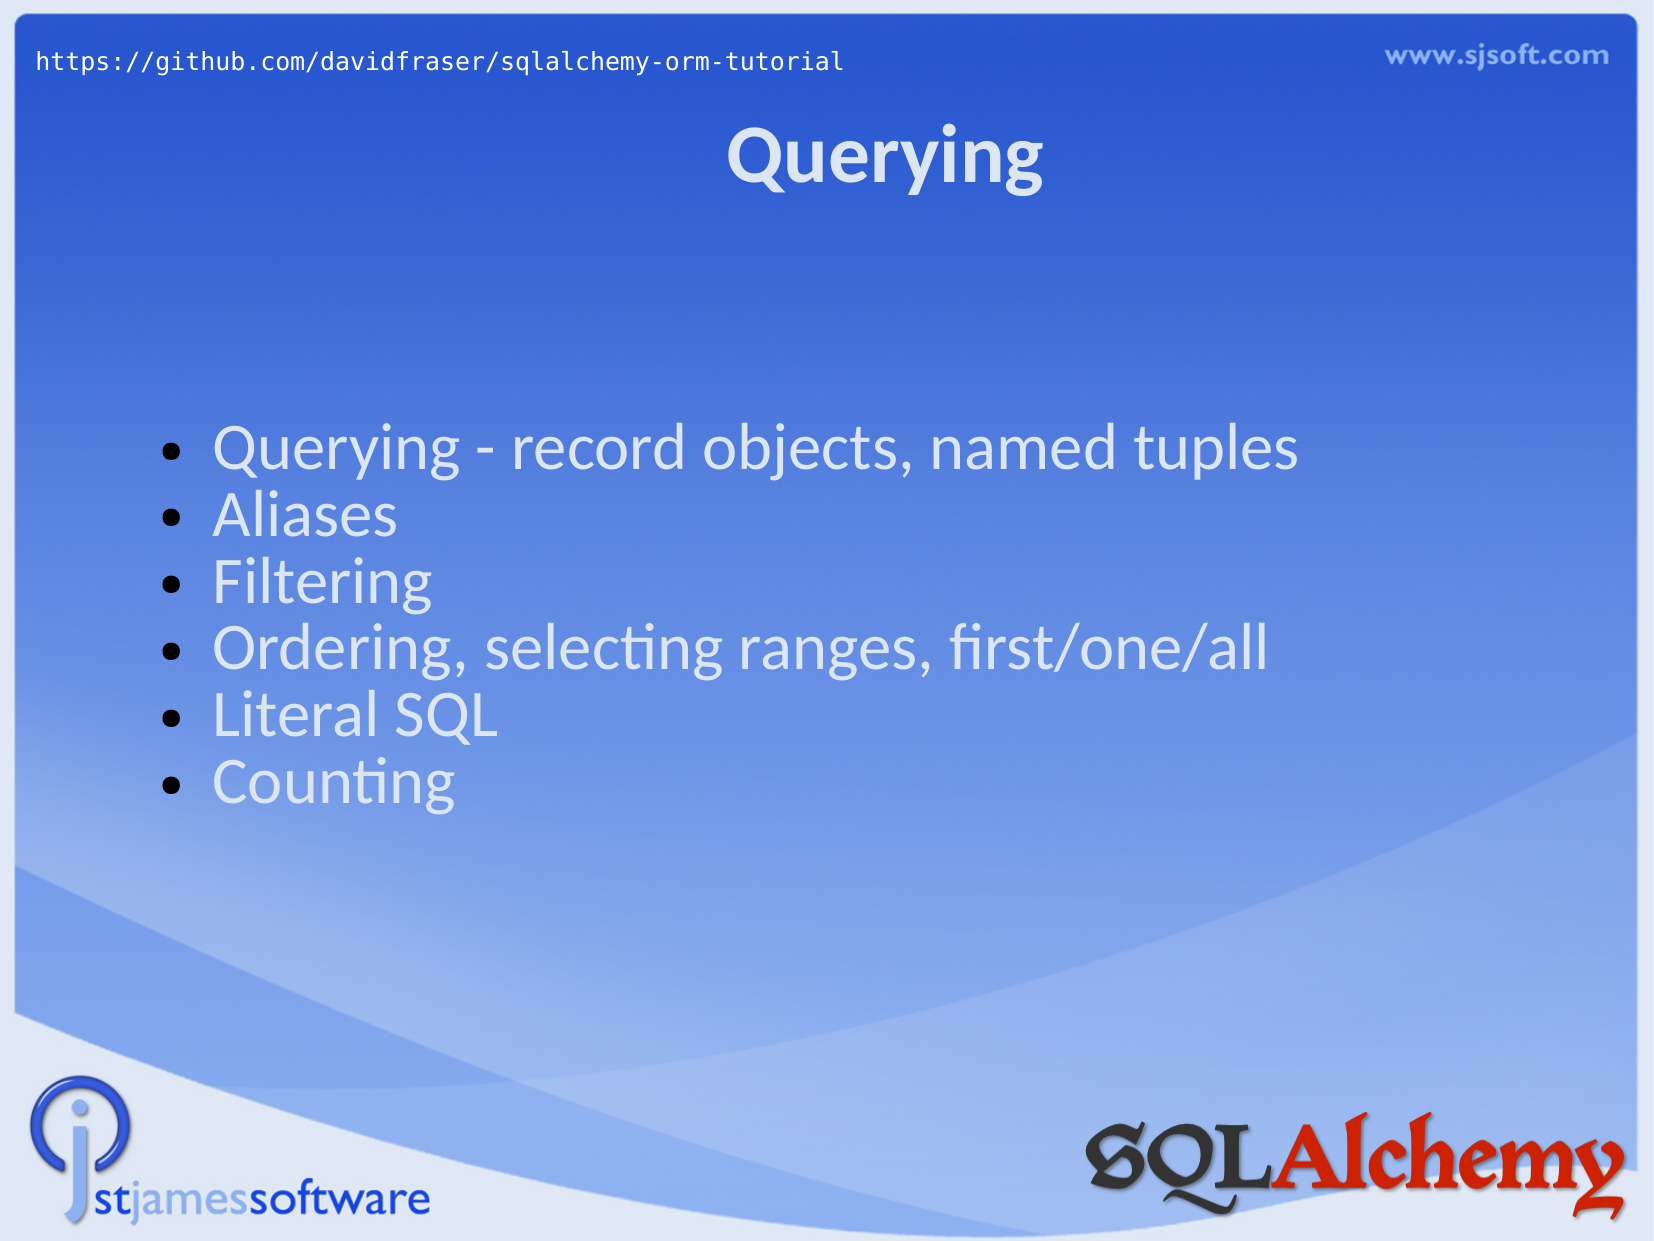

# Querying
Querying - record objects, named tuples
Aliases
Filtering
Ordering, selecting ranges, first/one/all
Literal SQL
Counting